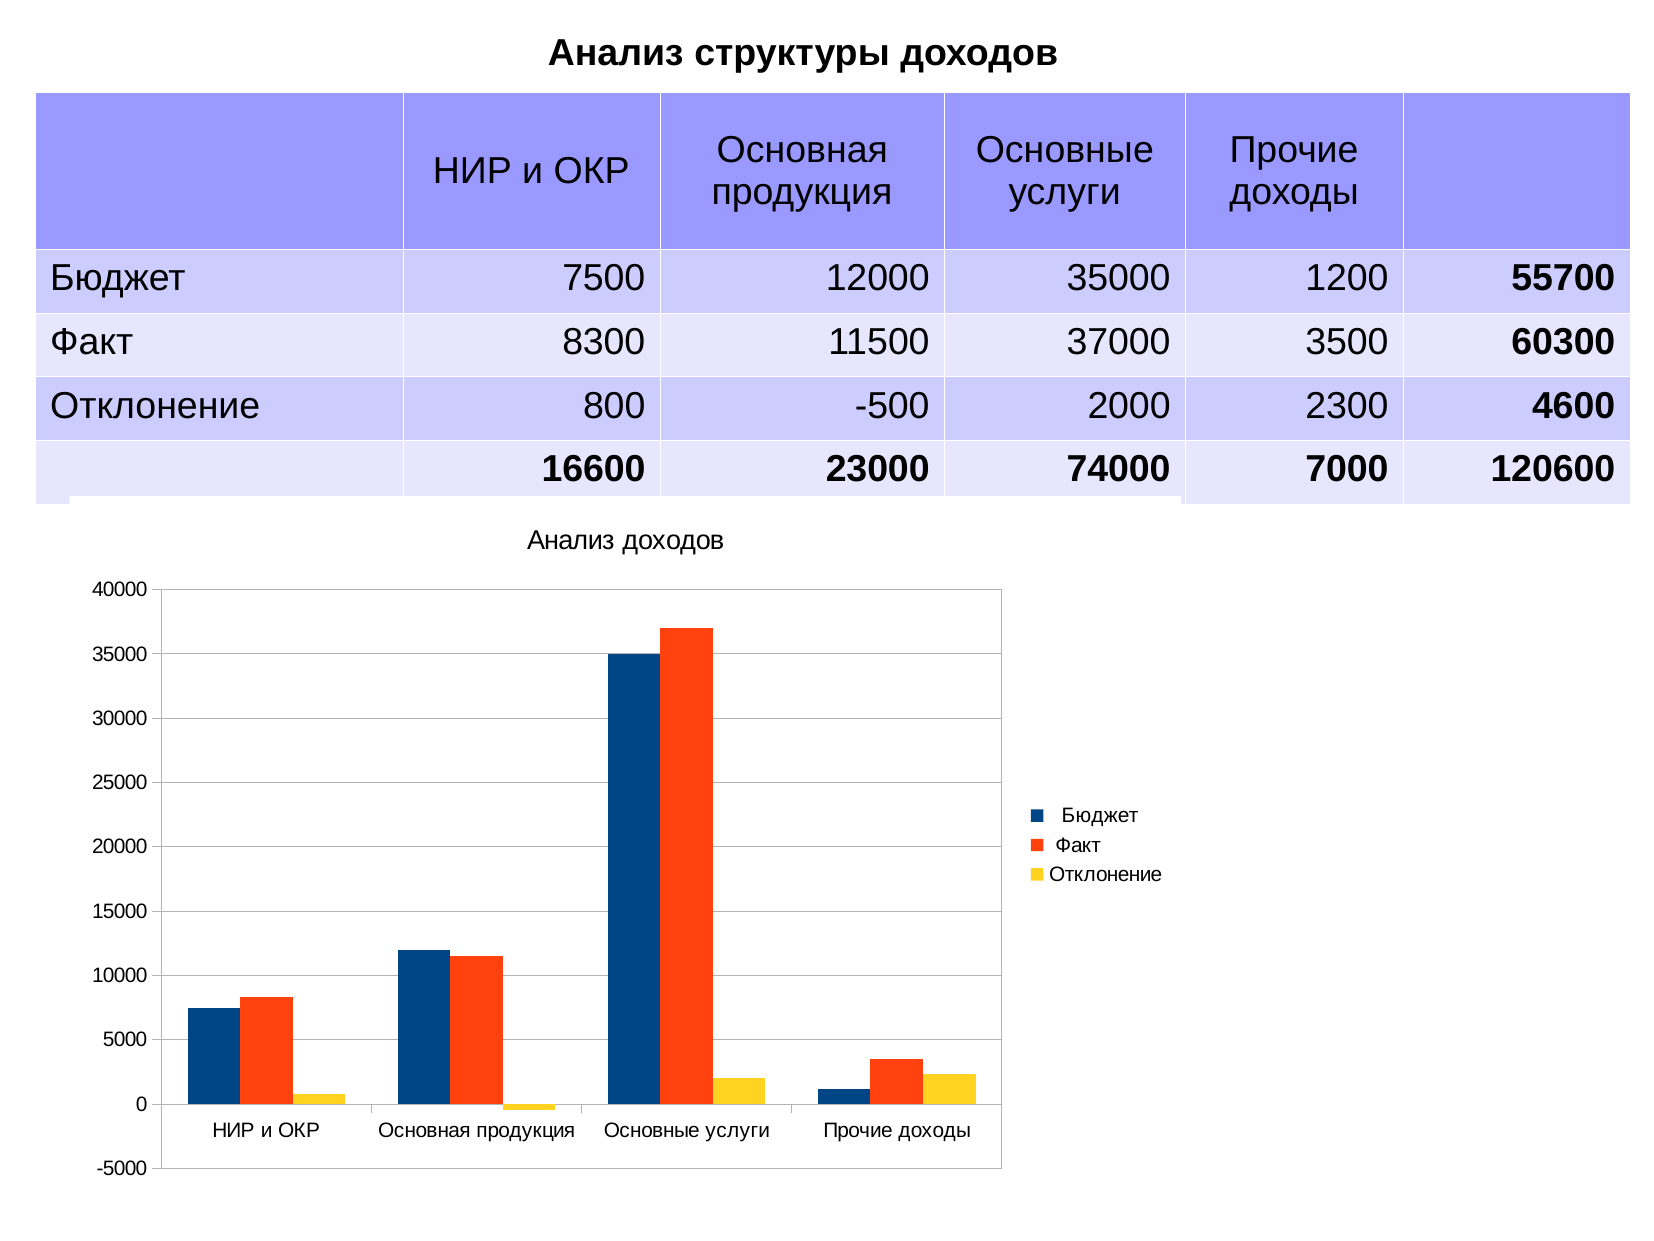

Анализ структуры доходов
| | НИР и ОКР | Основная продукция | Основные услуги | Прочие доходы | |
| --- | --- | --- | --- | --- | --- |
| Бюджет | 7500 | 12000 | 35000 | 1200 | 55700 |
| Факт | 8300 | 11500 | 37000 | 3500 | 60300 |
| Отклонение | 800 | -500 | 2000 | 2300 | 4600 |
| | 16600 | 23000 | 74000 | 7000 | 120600 |
### Chart: Анализ доходов
| Category | Бюджет | Факт | Отклонение |
|---|---|---|---|
| НИР и ОКР | 7500.0 | 8300.0 | 800.0 |
| Основная продукция | 12000.0 | 11500.0 | -500.0 |
| Основные услуги | 35000.0 | 37000.0 | 2000.0 |
| Прочие доходы | 1200.0 | 3500.0 | 2300.0 |